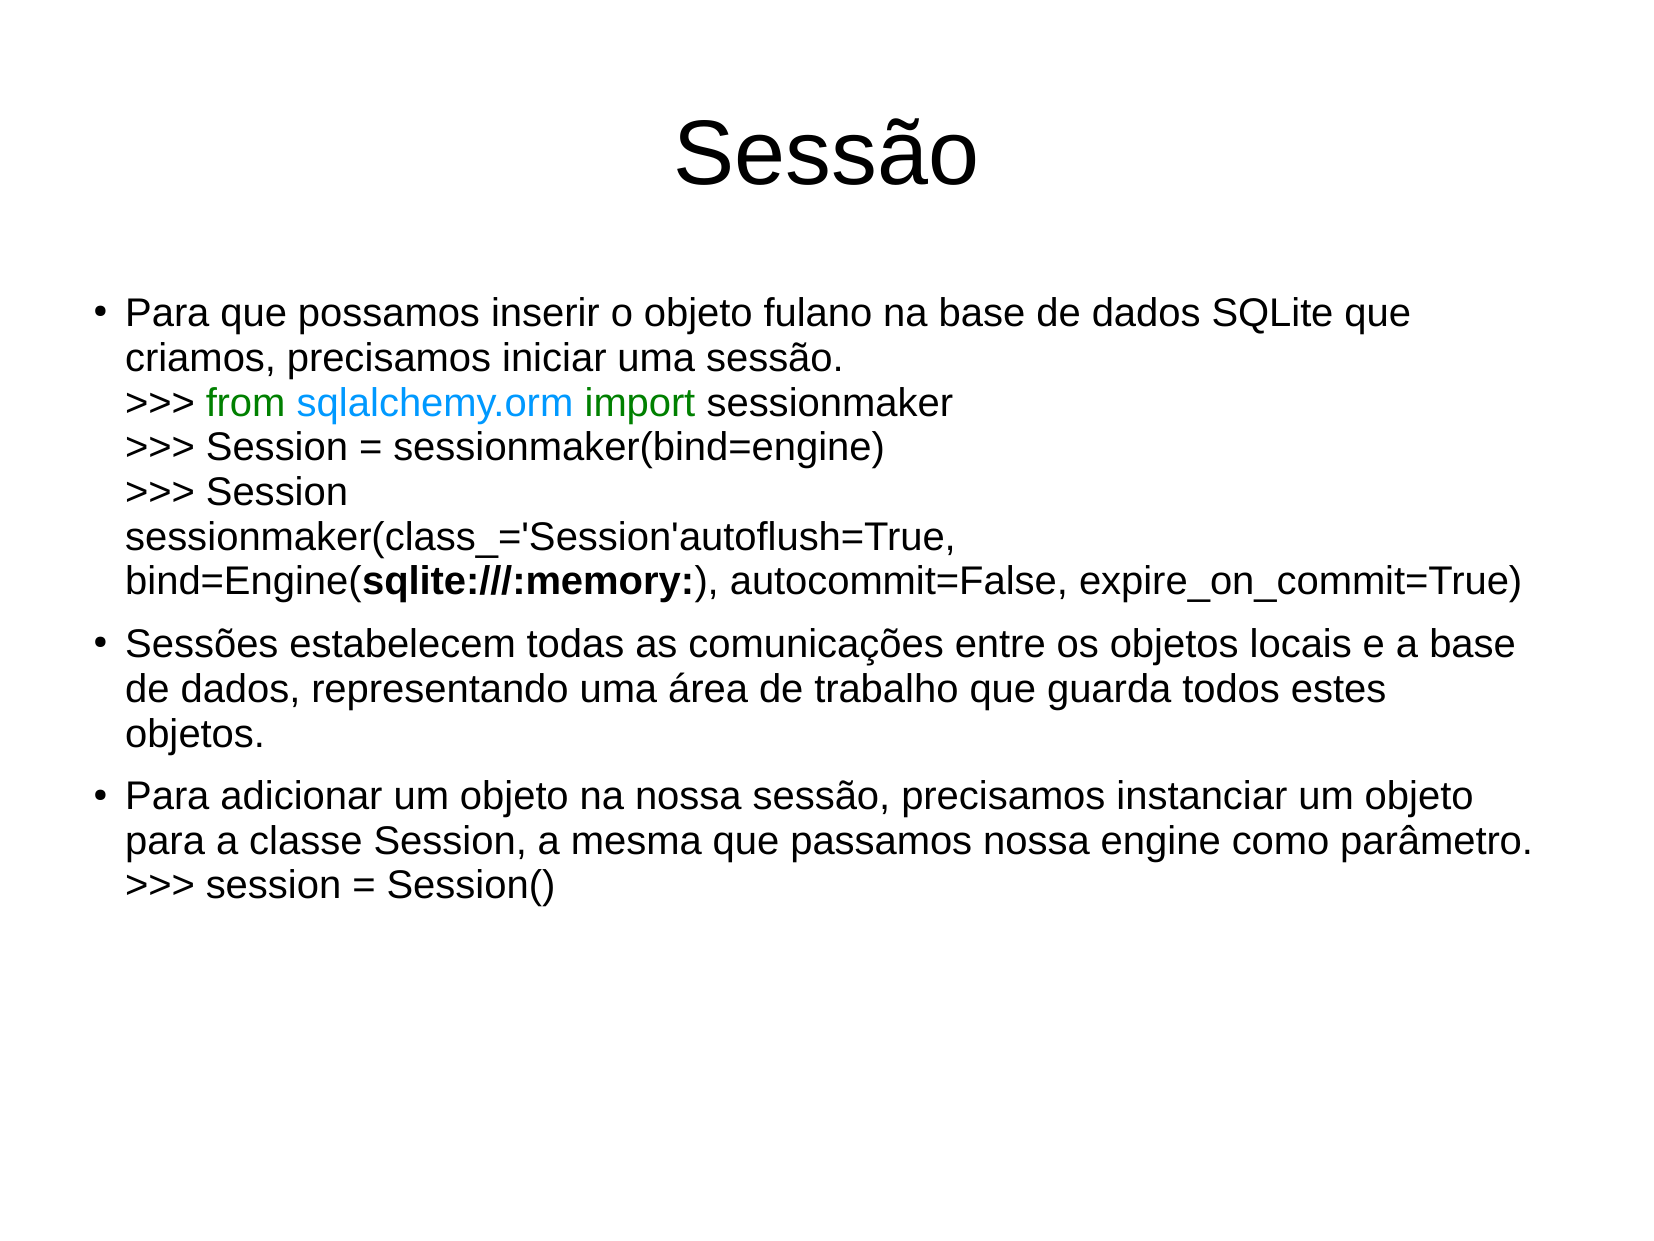

# Sessão
Para que possamos inserir o objeto fulano na base de dados SQLite que criamos, precisamos iniciar uma sessão.
>>> from sqlalchemy.orm import sessionmaker
>>> Session = sessionmaker(bind=engine)
>>> Session
sessionmaker(class_='Session'autoflush=True, bind=Engine(sqlite:///:memory:), autocommit=False, expire_on_commit=True)
Sessões estabelecem todas as comunicações entre os objetos locais e a base de dados, representando uma área de trabalho que guarda todos estes objetos.
Para adicionar um objeto na nossa sessão, precisamos instanciar um objeto para a classe Session, a mesma que passamos nossa engine como parâmetro.
>>> session = Session()